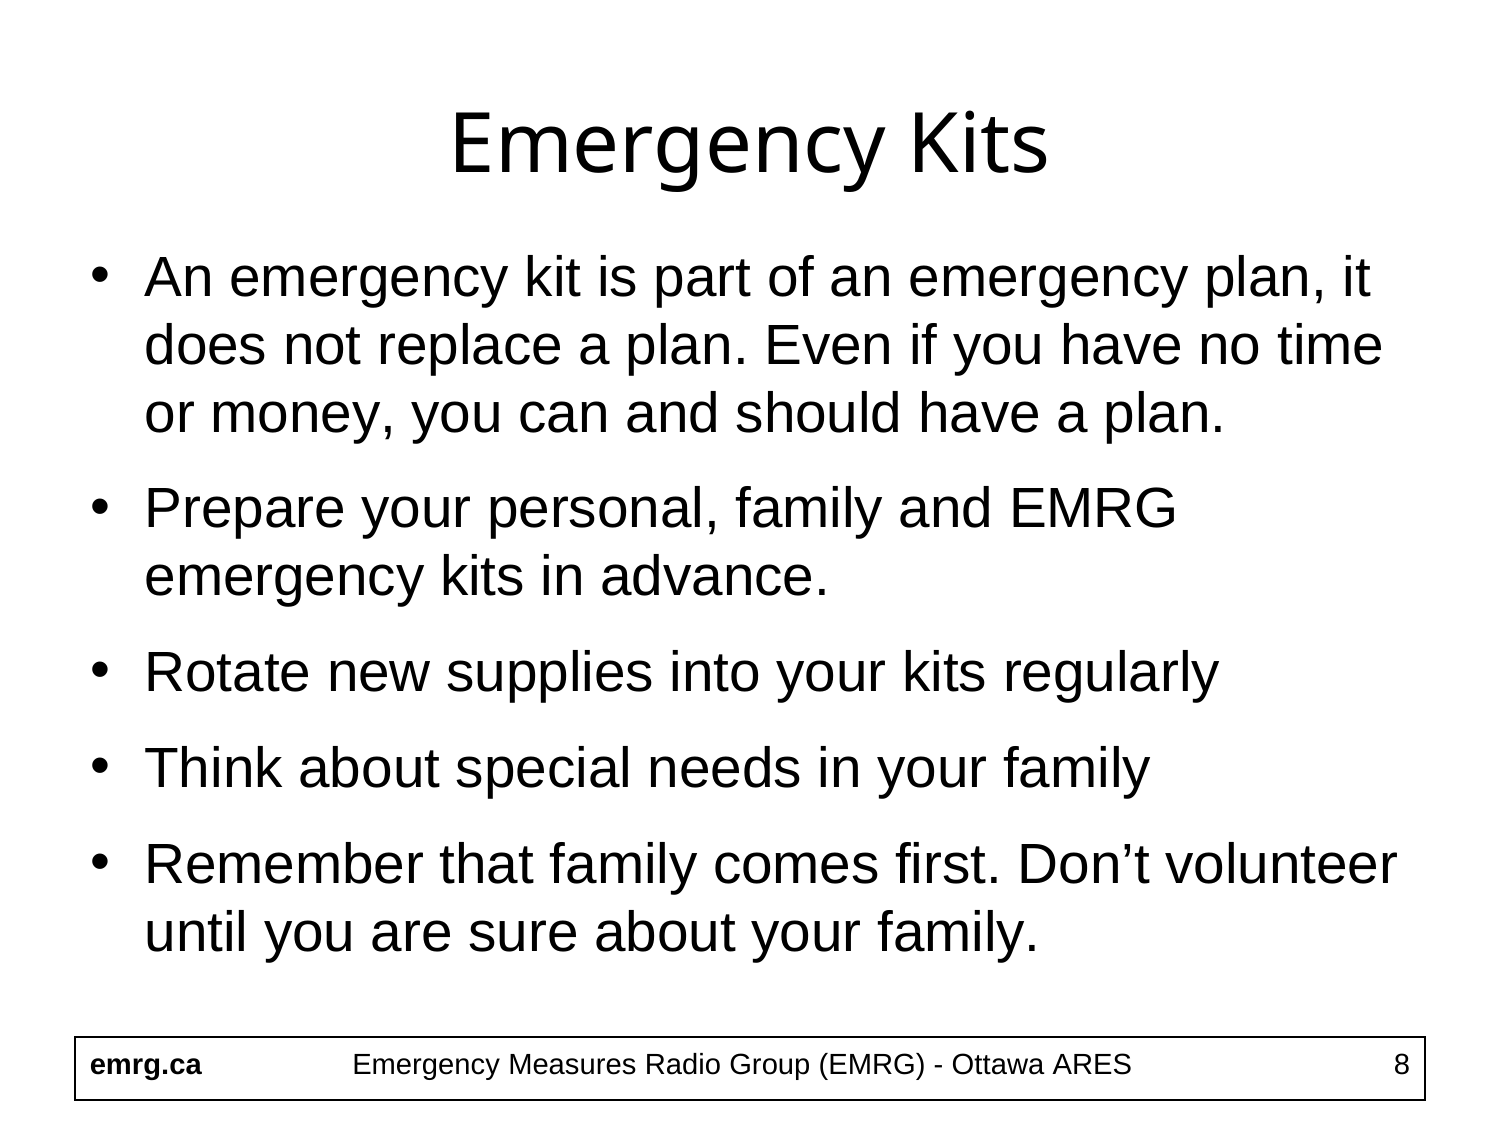

# Emergency Kits
An emergency kit is part of an emergency plan, it does not replace a plan. Even if you have no time or money, you can and should have a plan.
Prepare your personal, family and EMRG emergency kits in advance.
Rotate new supplies into your kits regularly
Think about special needs in your family
Remember that family comes first. Don’t volunteer until you are sure about your family.
Emergency Measures Radio Group (EMRG) - Ottawa ARES